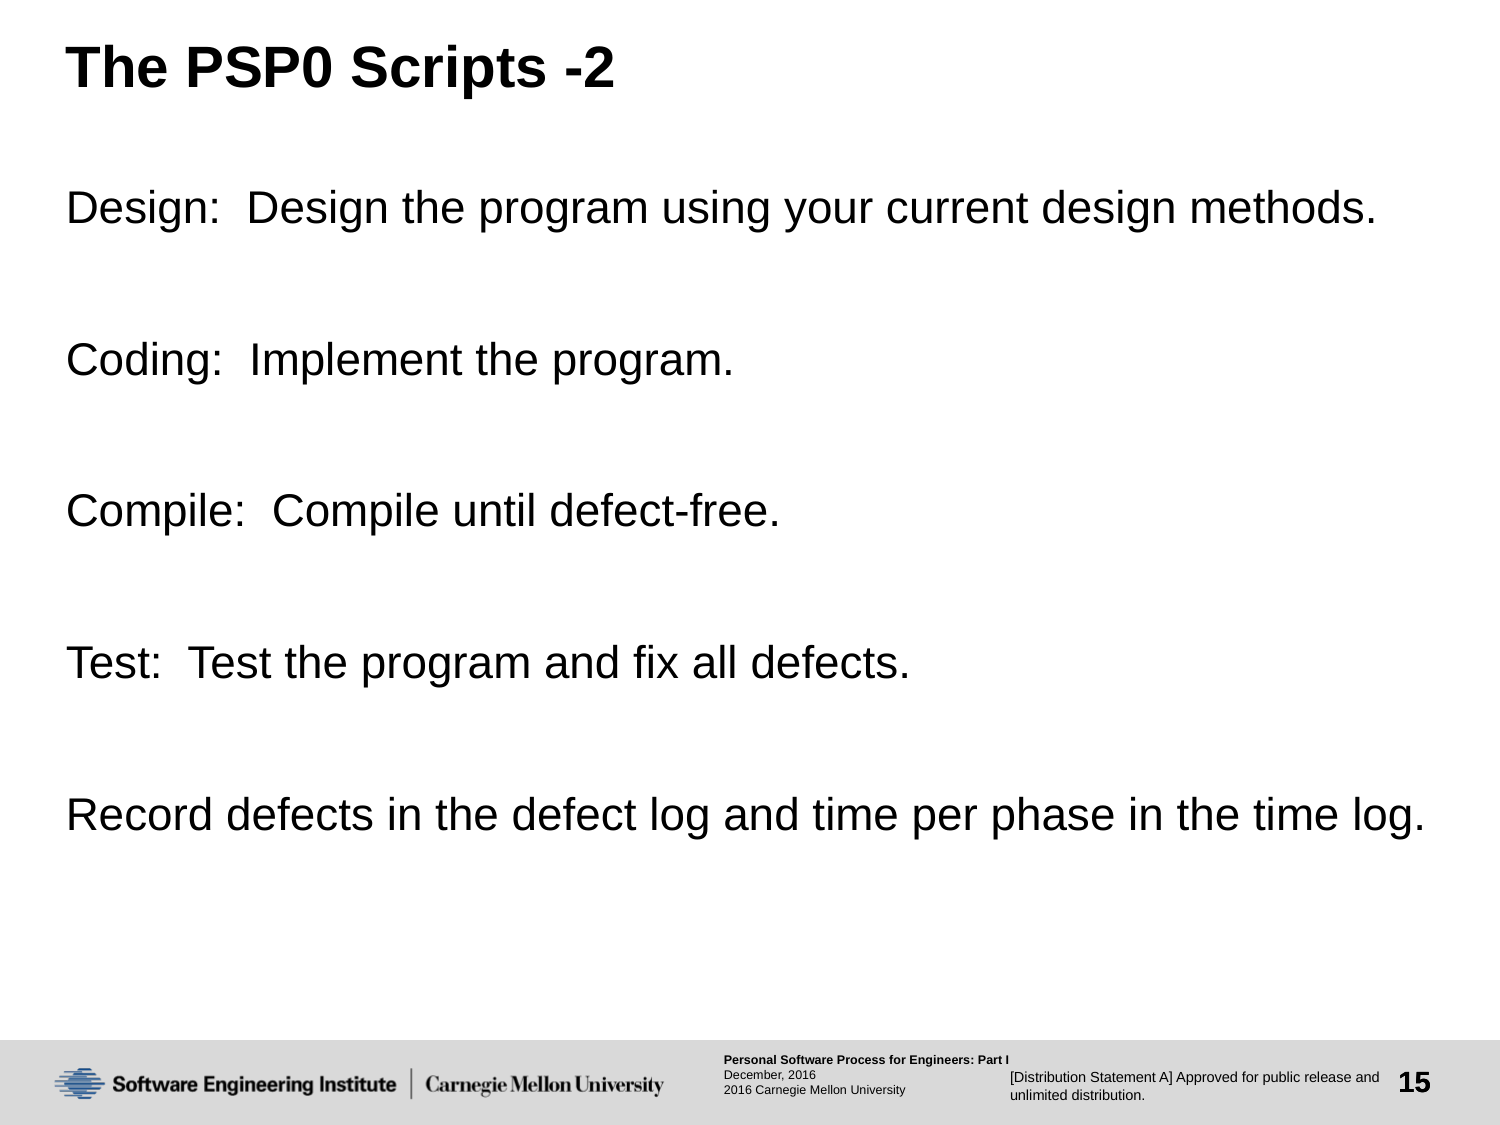

# The PSP0 Scripts -2
Design: Design the program using your current design methods.
Coding: Implement the program.
Compile: Compile until defect-free.
Test: Test the program and fix all defects.
Record defects in the defect log and time per phase in the time log.